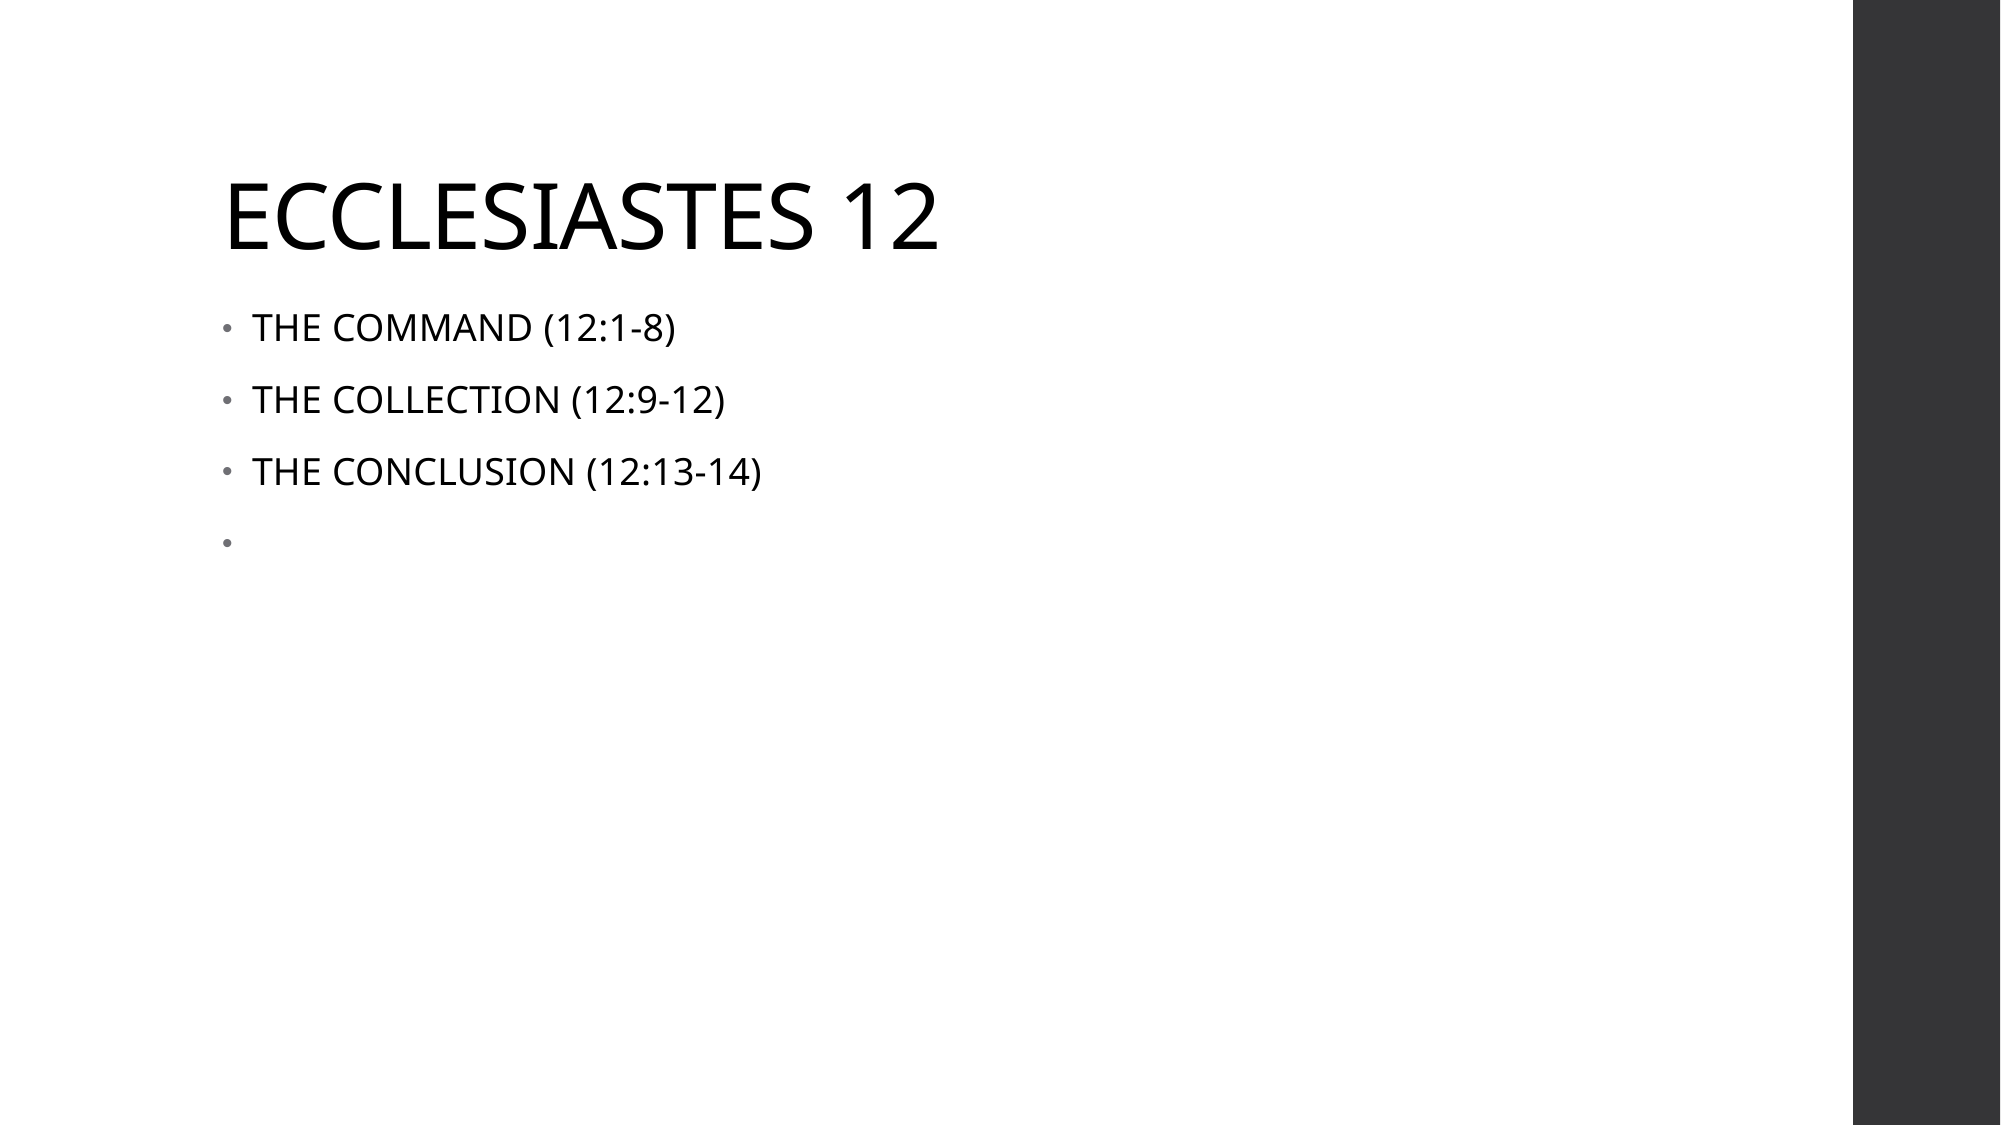

# ECCLESIASTES 12
THE COMMAND (12:1-8)
THE COLLECTION (12:9-12)
THE CONCLUSION (12:13-14)